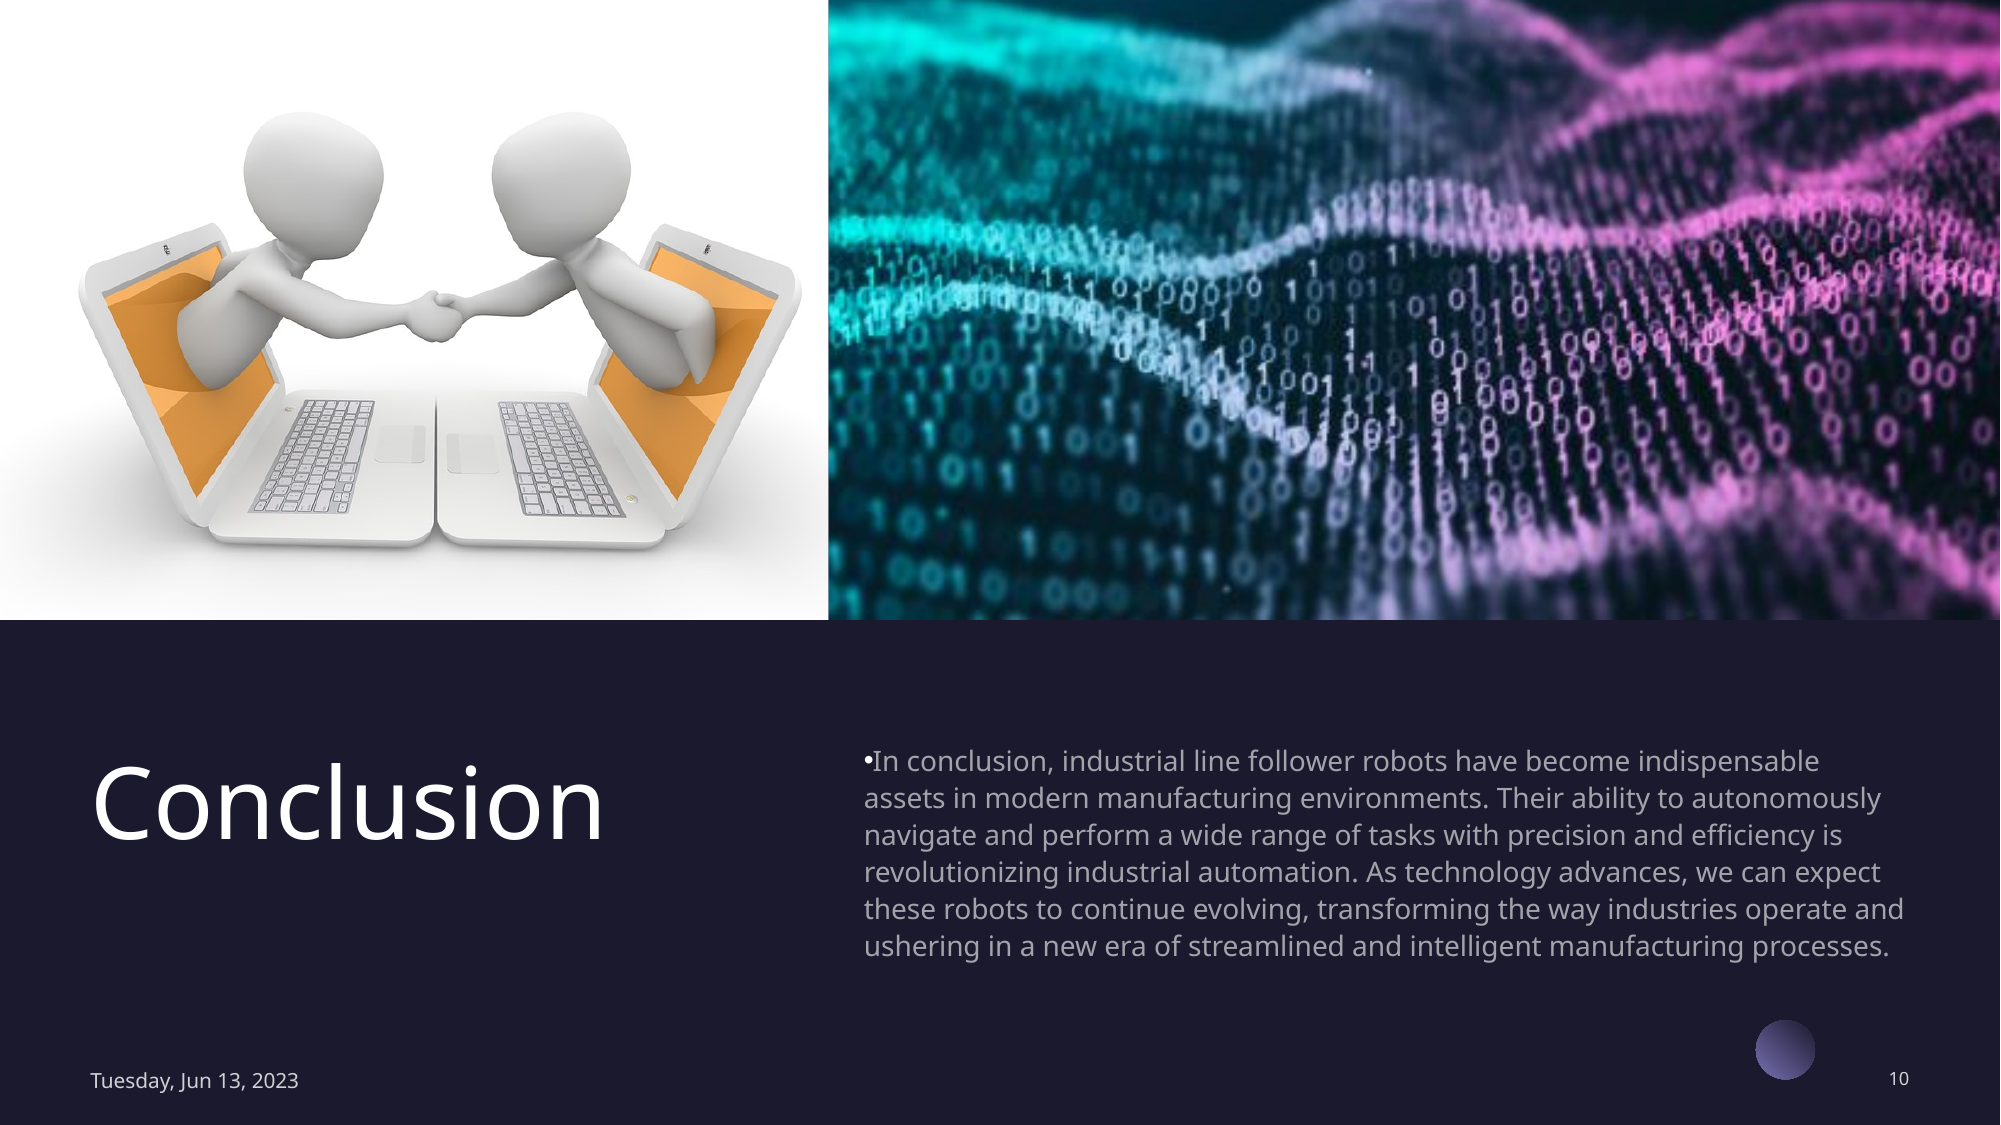

# Conclusion
In conclusion, industrial line follower robots have become indispensable assets in modern manufacturing environments. Their ability to autonomously navigate and perform a wide range of tasks with precision and efficiency is revolutionizing industrial automation. As technology advances, we can expect these robots to continue evolving, transforming the way industries operate and ushering in a new era of streamlined and intelligent manufacturing processes.
Tuesday, Jun 13, 2023